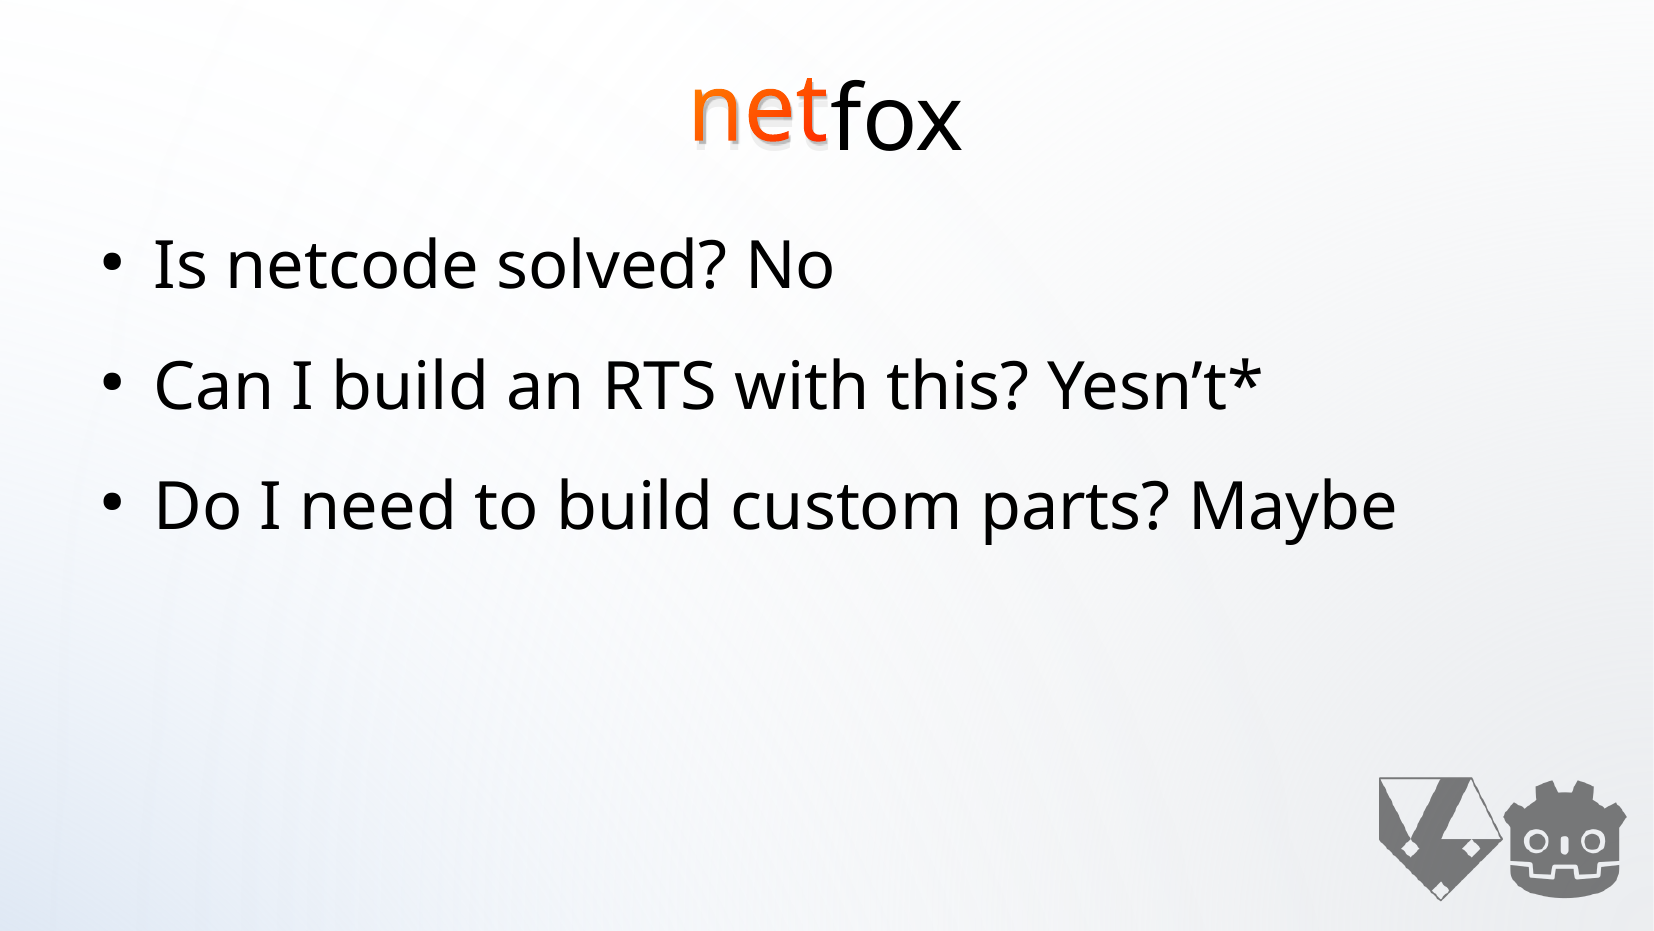

# netfox
net
Is netcode solved? No
Can I build an RTS with this? Yesn’t*
Do I need to build custom parts? Maybe